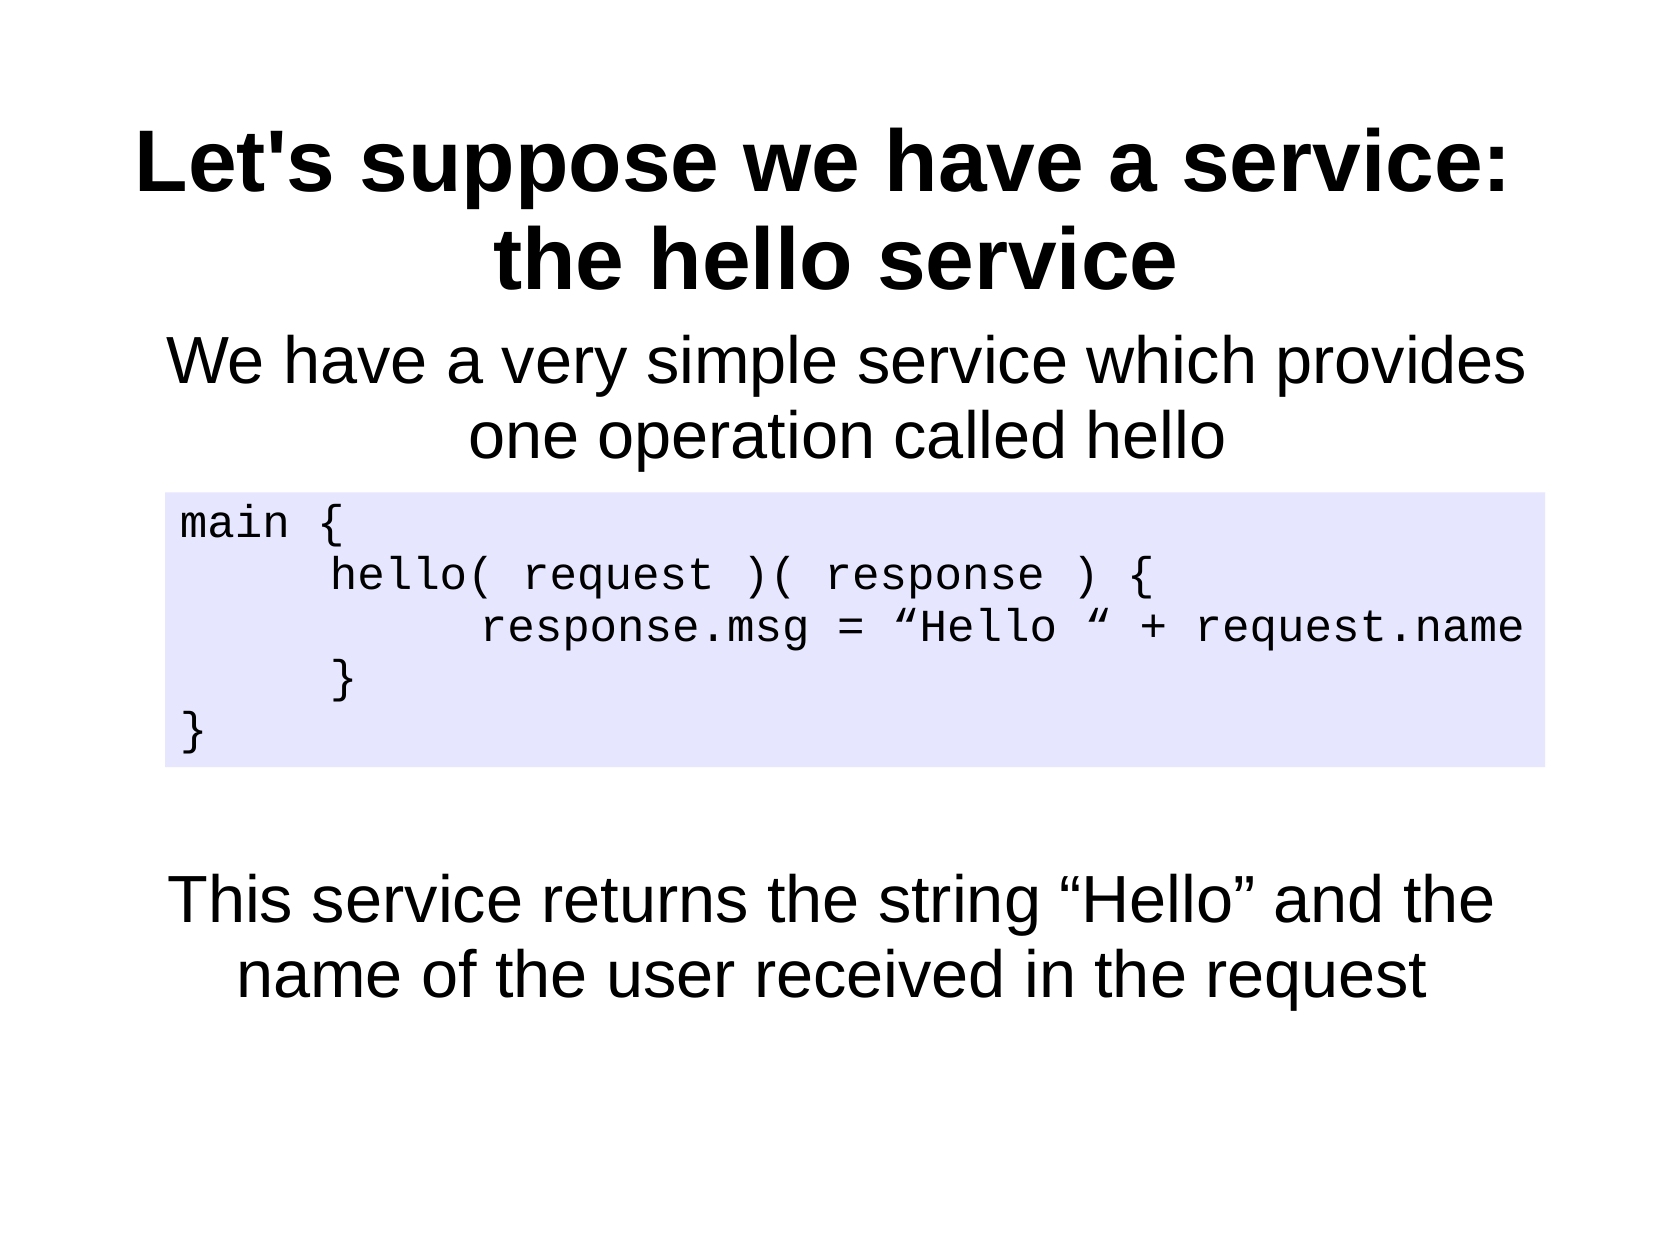

Let's suppose we have a service:
the hello service
We have a very simple service which provides one operation called hello
main {
		hello( request )( response ) {
				response.msg = “Hello “ + request.name
		}
}
This service returns the string “Hello” and the name of the user received in the request